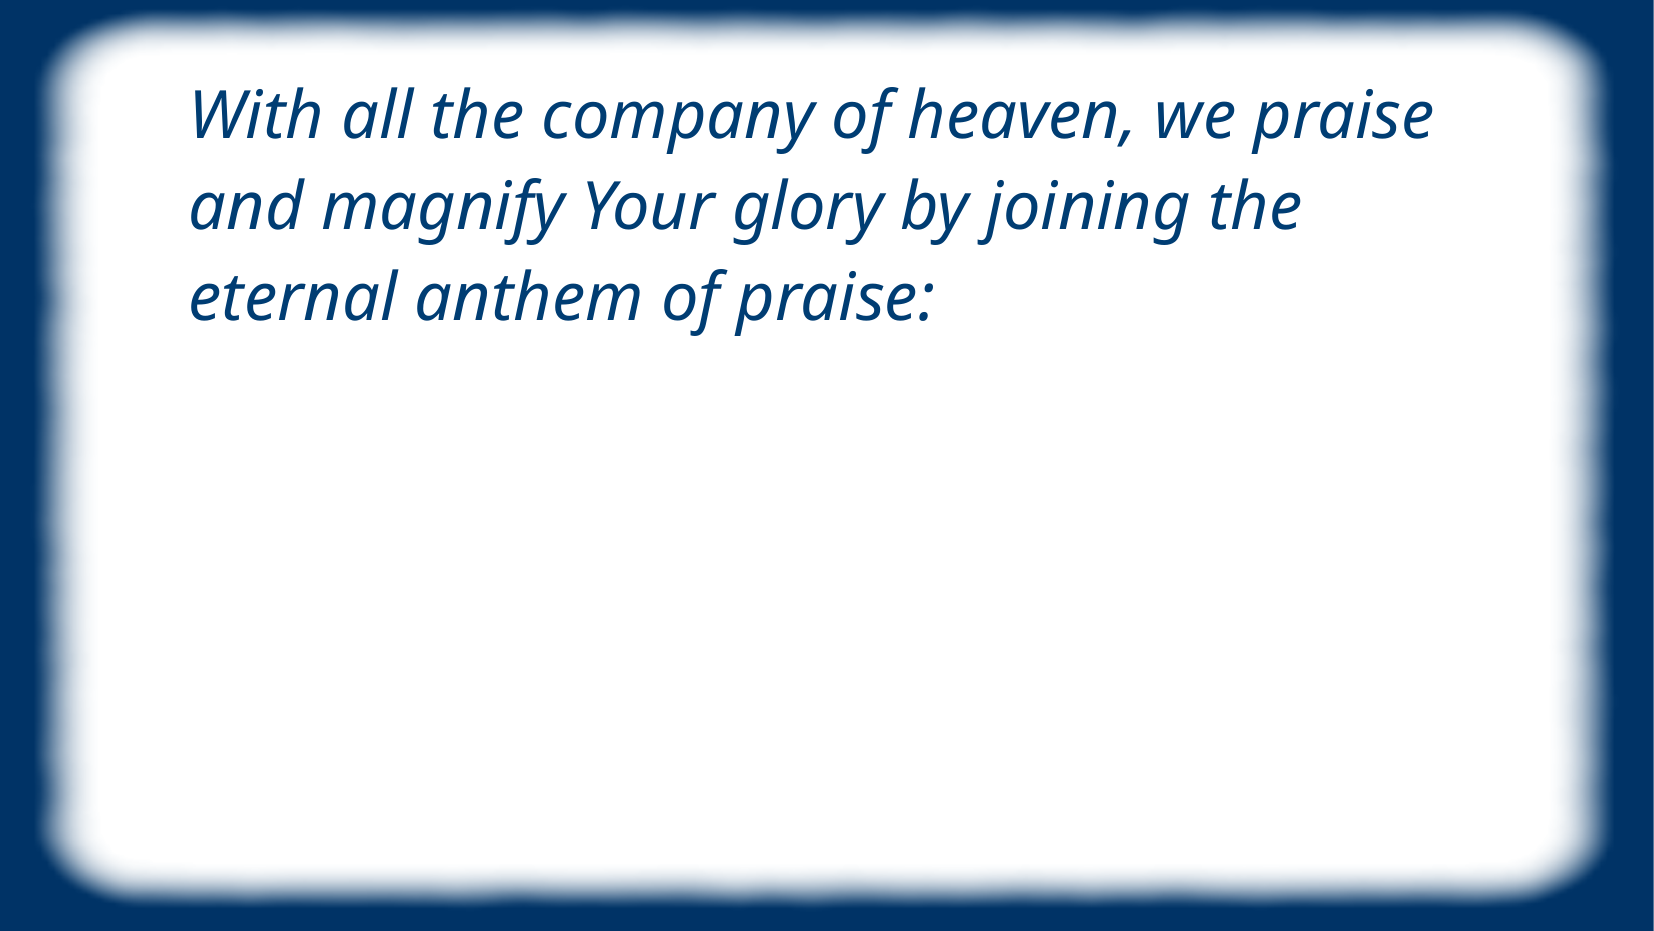

With all the company of heaven, we praise
 and magnify Your glory by joining the
 eternal anthem of praise: